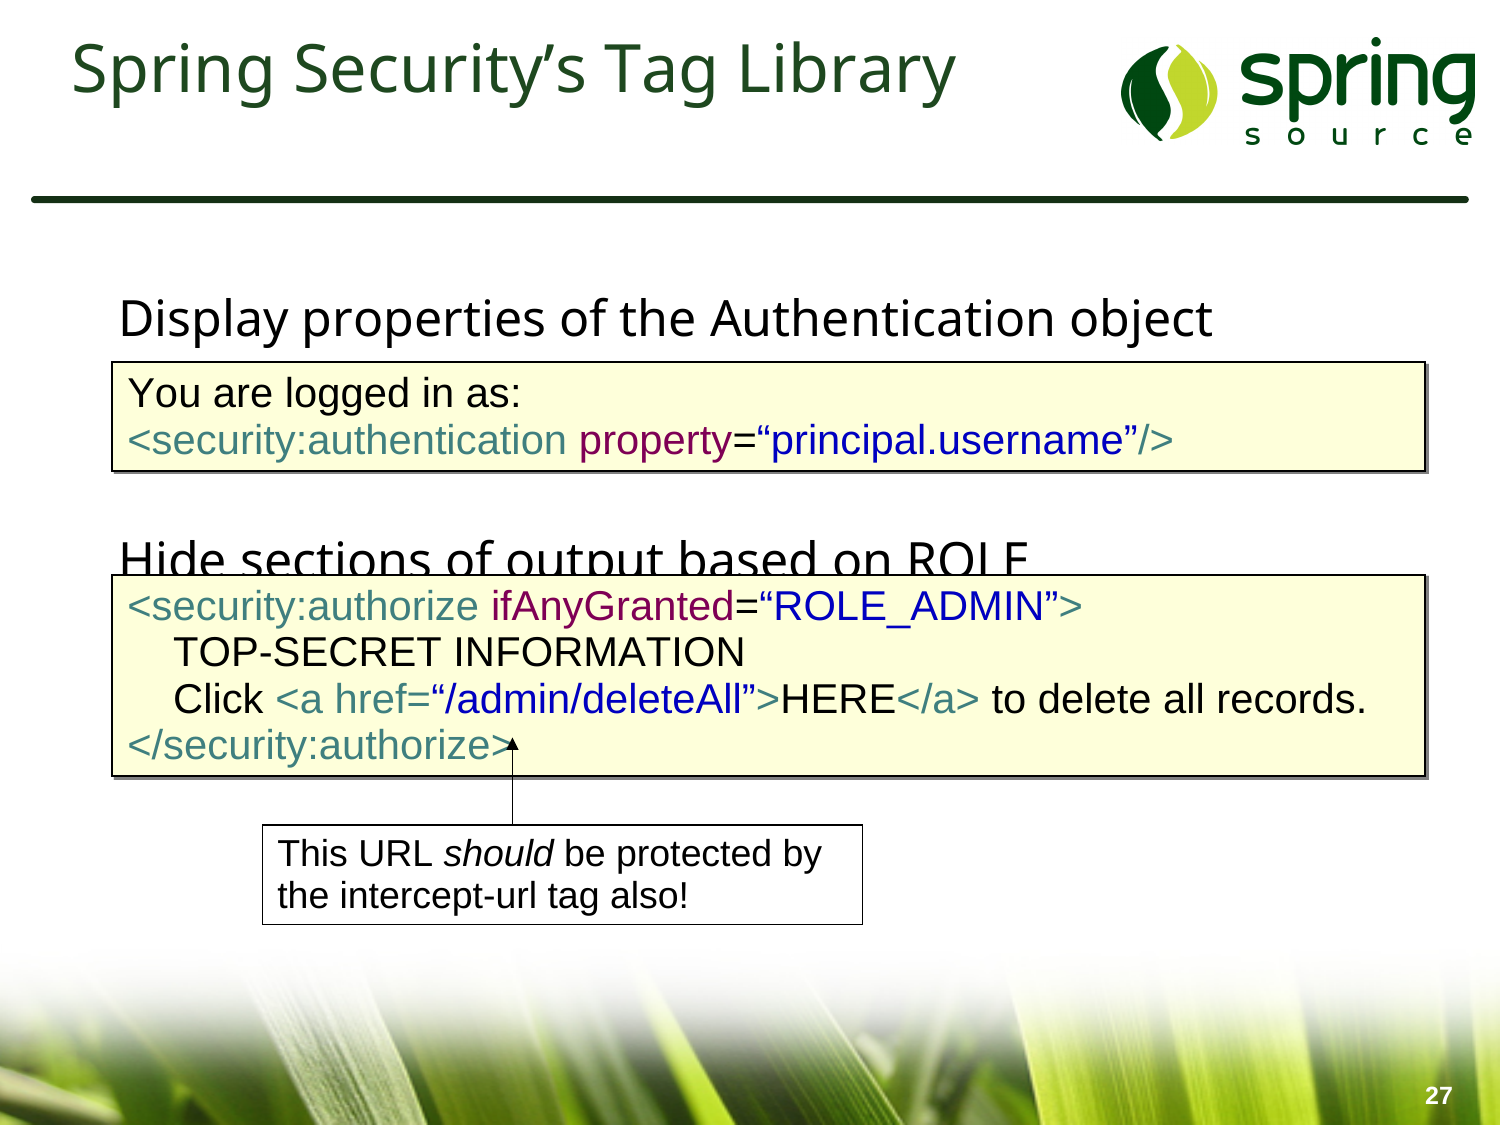

# Spring Security’s Tag Library
Display properties of the Authentication object
Hide sections of output based on ROLE
You are logged in as:
<security:authentication property=“principal.username”/>
<security:authorize ifAnyGranted=“ROLE_ADMIN”>
 TOP-SECRET INFORMATION
 Click <a href=“/admin/deleteAll”>HERE</a> to delete all records.
</security:authorize>
This URL should be protected by the intercept-url tag also!